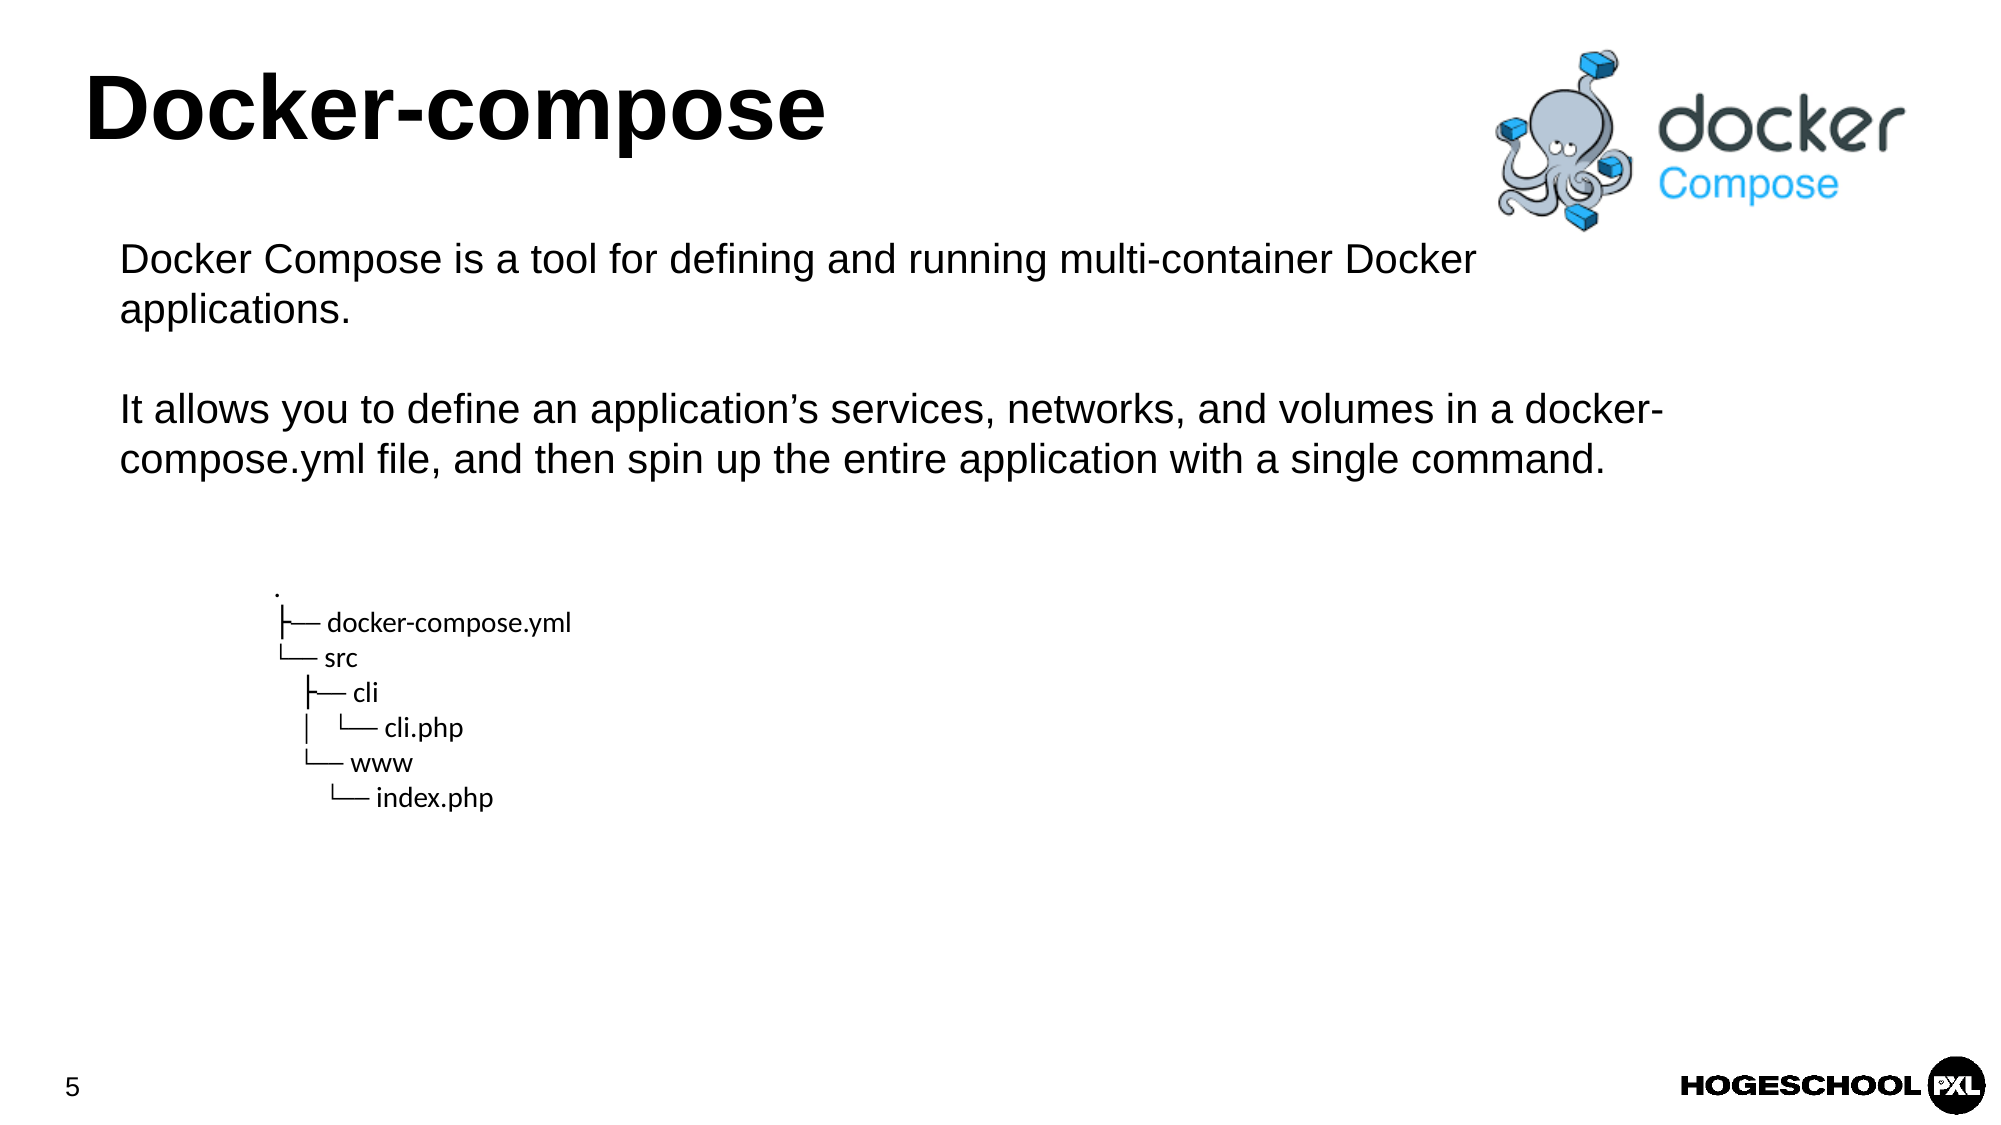

# Docker-compose
Docker Compose is a tool for defining and running multi-container Docker applications.
It allows you to define an application’s services, networks, and volumes in a docker-compose.yml file, and then spin up the entire application with a single command.
.
├── docker-compose.yml
└── src
 ├── cli
 │ └── cli.php
 └── www
 └── index.php